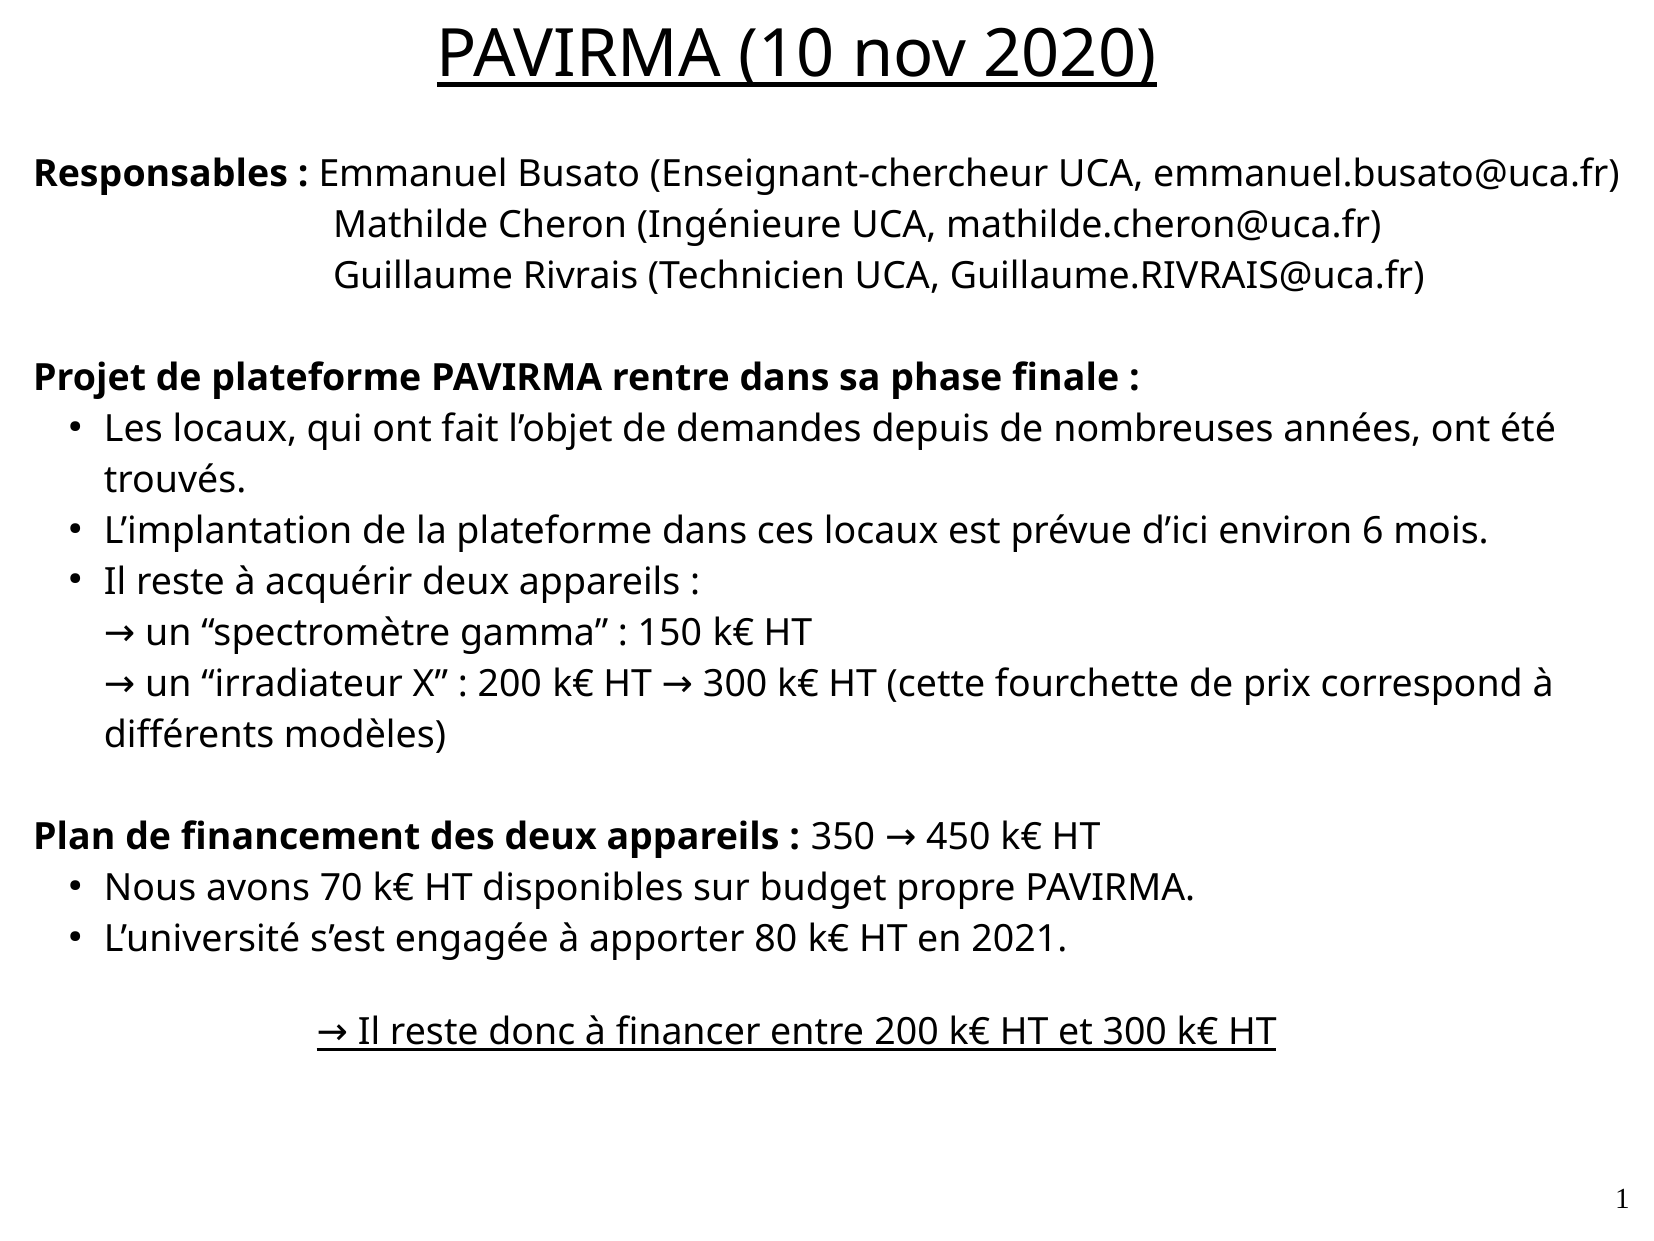

PAVIRMA (10 nov 2020)
Responsables : Emmanuel Busato (Enseignant-chercheur UCA, emmanuel.busato@uca.fr)
				Mathilde Cheron (Ingénieure UCA, mathilde.cheron@uca.fr)
				Guillaume Rivrais (Technicien UCA, Guillaume.RIVRAIS@uca.fr)
Projet de plateforme PAVIRMA rentre dans sa phase finale :
Les locaux, qui ont fait l’objet de demandes depuis de nombreuses années, ont été trouvés.
L’implantation de la plateforme dans ces locaux est prévue d’ici environ 6 mois.
Il reste à acquérir deux appareils :
→ un “spectromètre gamma” : 150 k€ HT
→ un “irradiateur X” : 200 k€ HT → 300 k€ HT (cette fourchette de prix correspond à différents modèles)
Plan de financement des deux appareils : 350 → 450 k€ HT
Nous avons 70 k€ HT disponibles sur budget propre PAVIRMA.
L’université s’est engagée à apporter 80 k€ HT en 2021.
→ Il reste donc à financer entre 200 k€ HT et 300 k€ HT
1